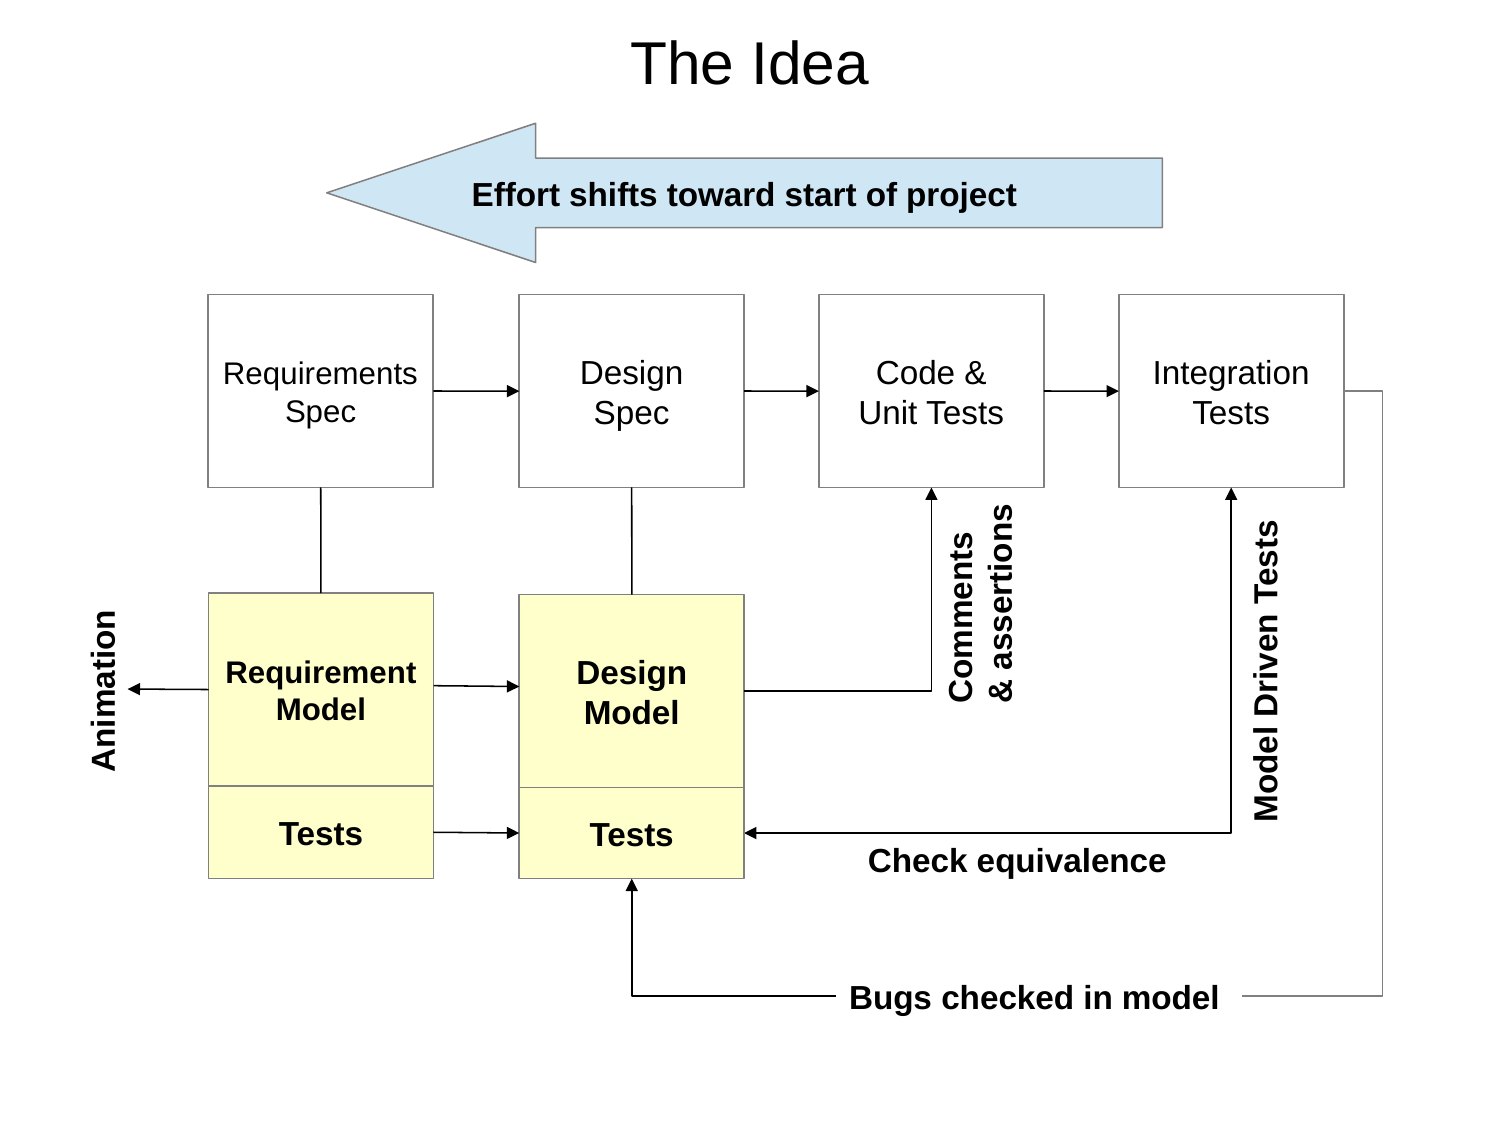

The Idea
Effort shifts toward start of project
Requirements
Spec
Design
Spec
Code &
Unit Tests
Integration
Tests
Comments
& assertions
Requirement
Model
Design
Model
Model Driven Tests
Animation
Tests
Tests
Check equivalence
Bugs checked in model